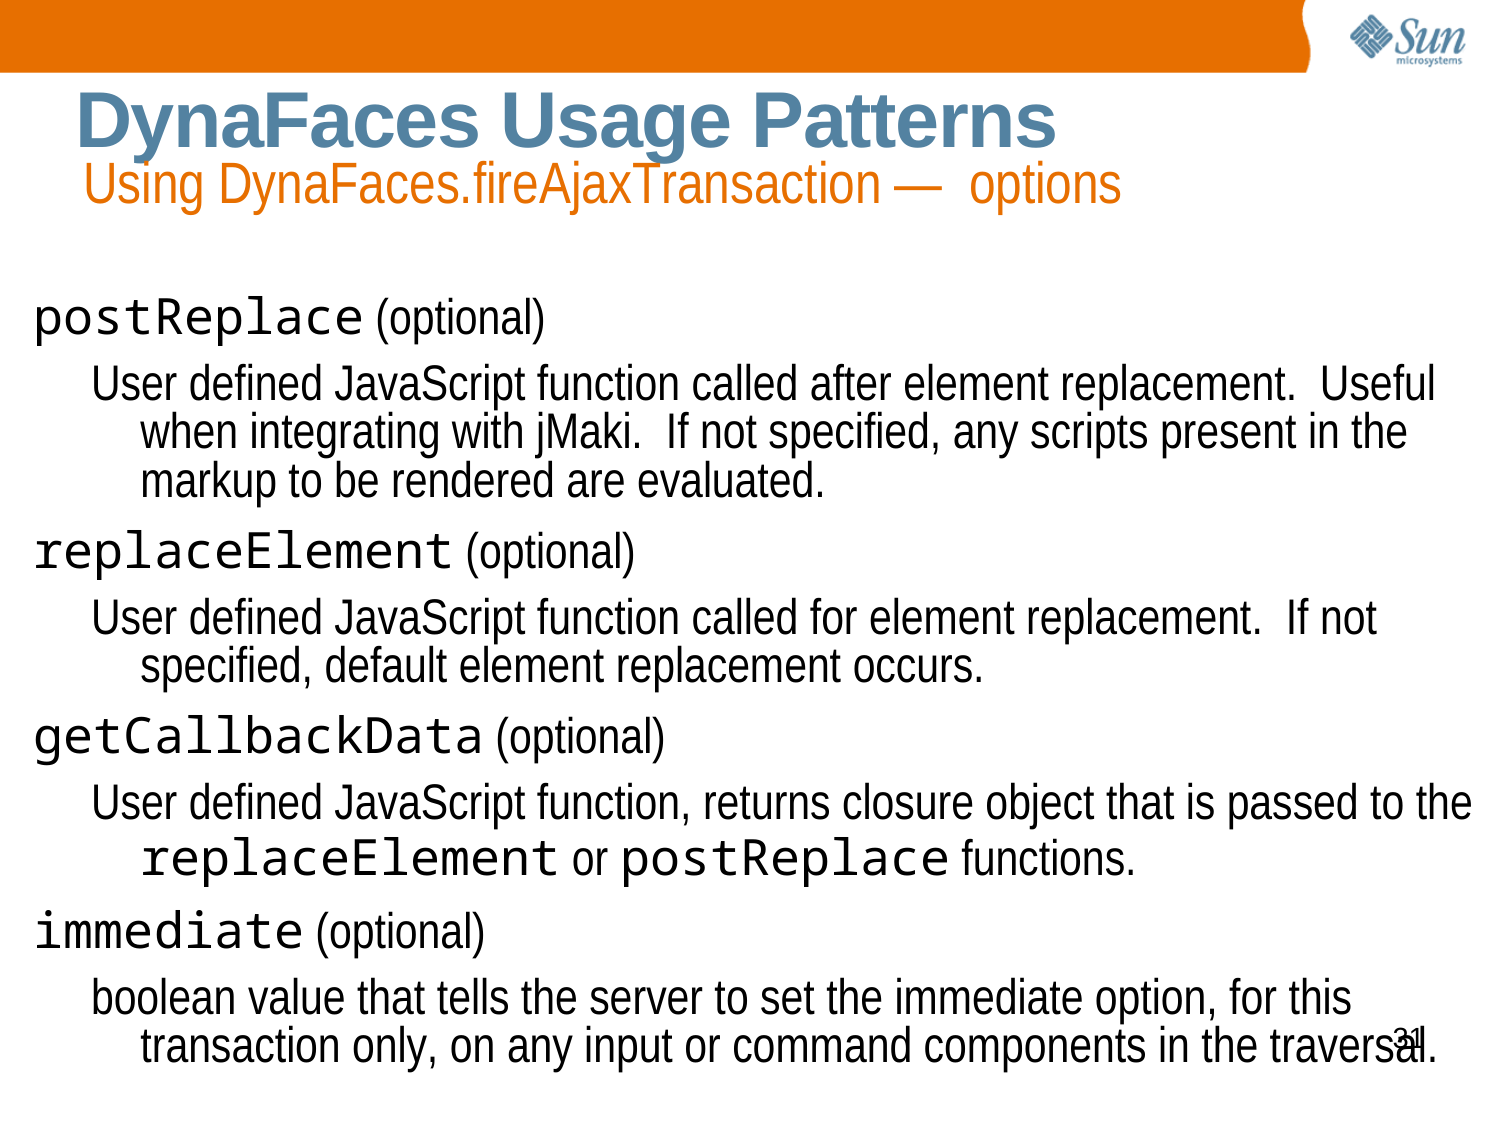

# DynaFaces Usage Patterns
Using DynaFaces.fireAjaxTransaction — options
postReplace (optional)
User defined JavaScript function called after element replacement. Useful when integrating with jMaki. If not specified, any scripts present in the markup to be rendered are evaluated.
replaceElement (optional)
User defined JavaScript function called for element replacement. If not specified, default element replacement occurs.
getCallbackData (optional)
User defined JavaScript function, returns closure object that is passed to the replaceElement or postReplace functions.
immediate (optional)
boolean value that tells the server to set the immediate option, for this transaction only, on any input or command components in the traversal.
31